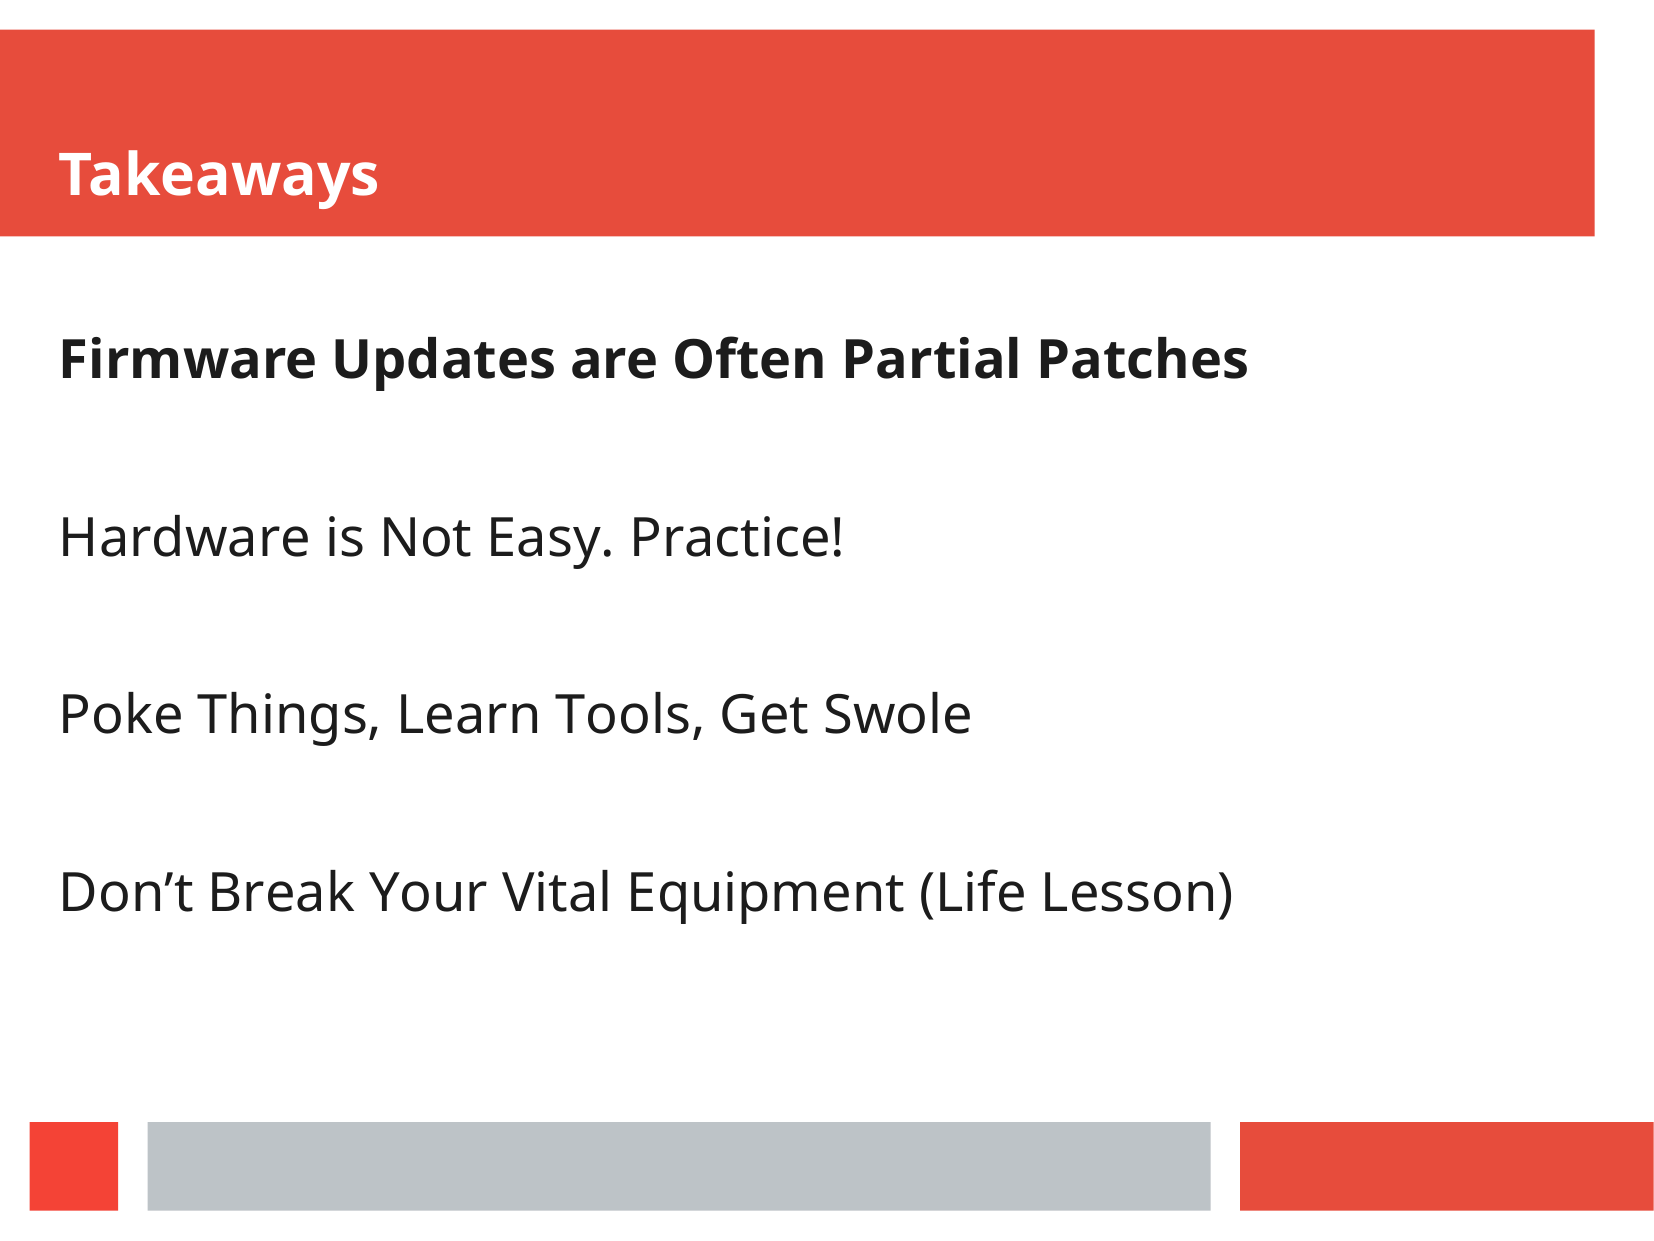

Takeaways
Firmware Updates are Often Partial Patches
Hardware is Not Easy. Practice!
Poke Things, Learn Tools, Get Swole
Don’t Break Your Vital Equipment (Life Lesson)